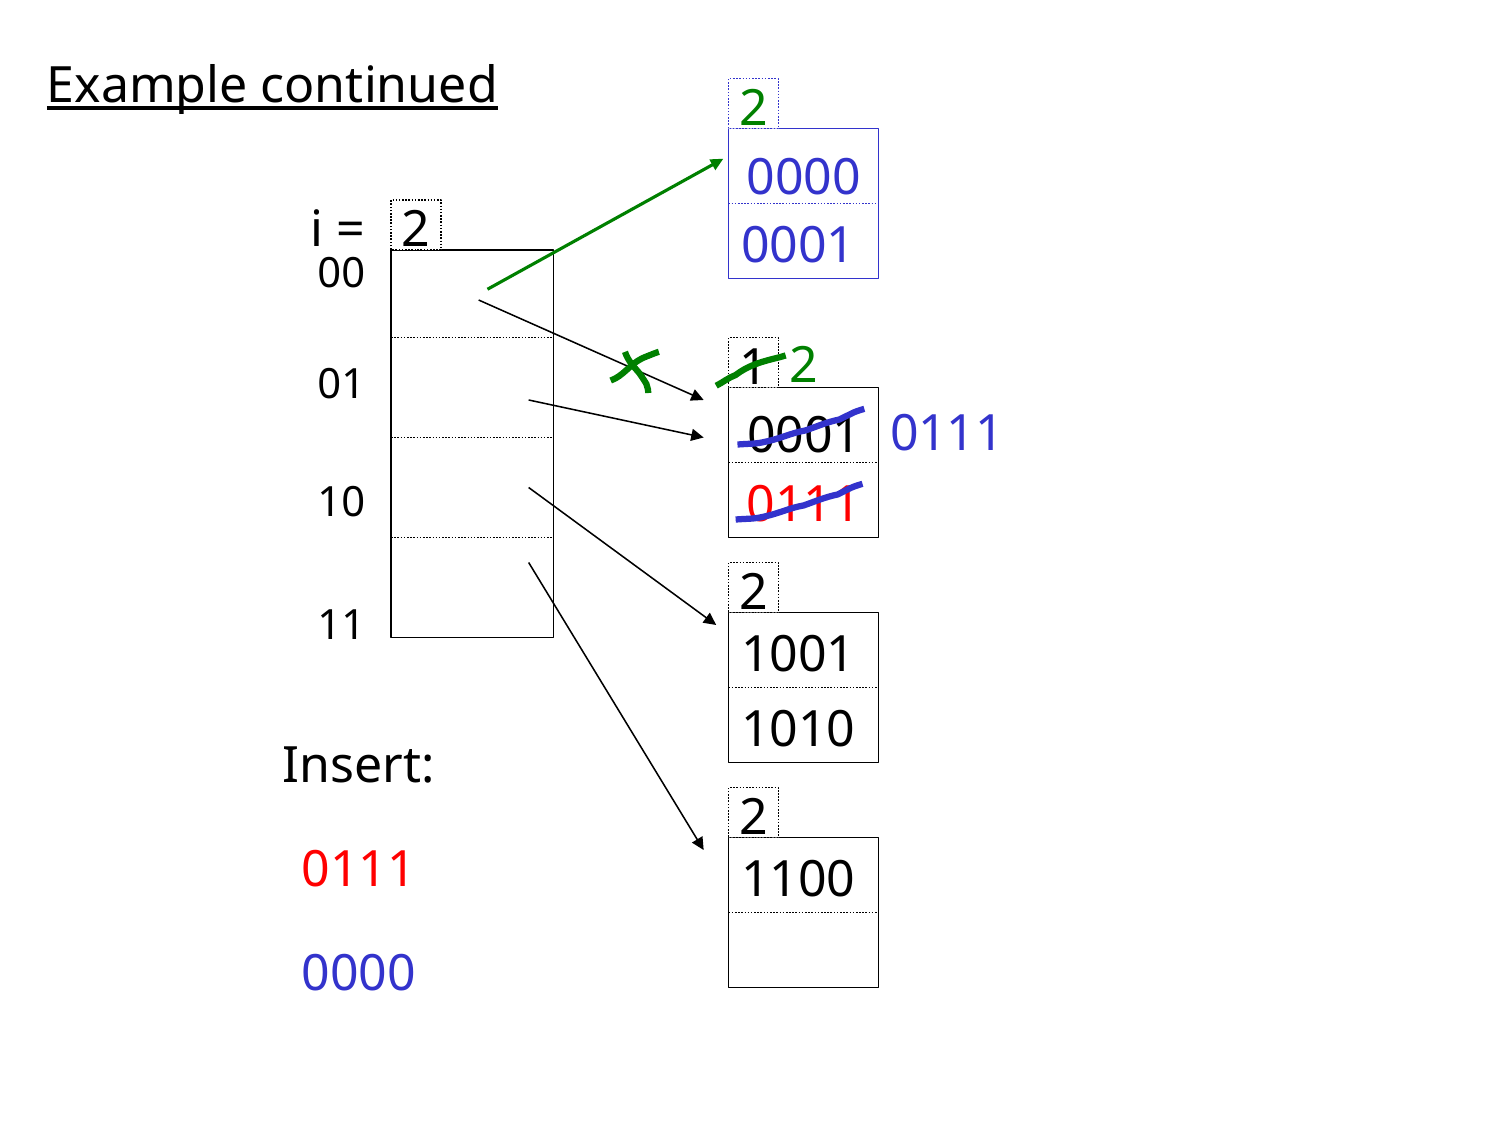

Example continued
2
2
0000
0001
0111
i =
2
00
01
10
11
1
0001
0111
2
1001
1010
Insert:
0111
0000
2
1100